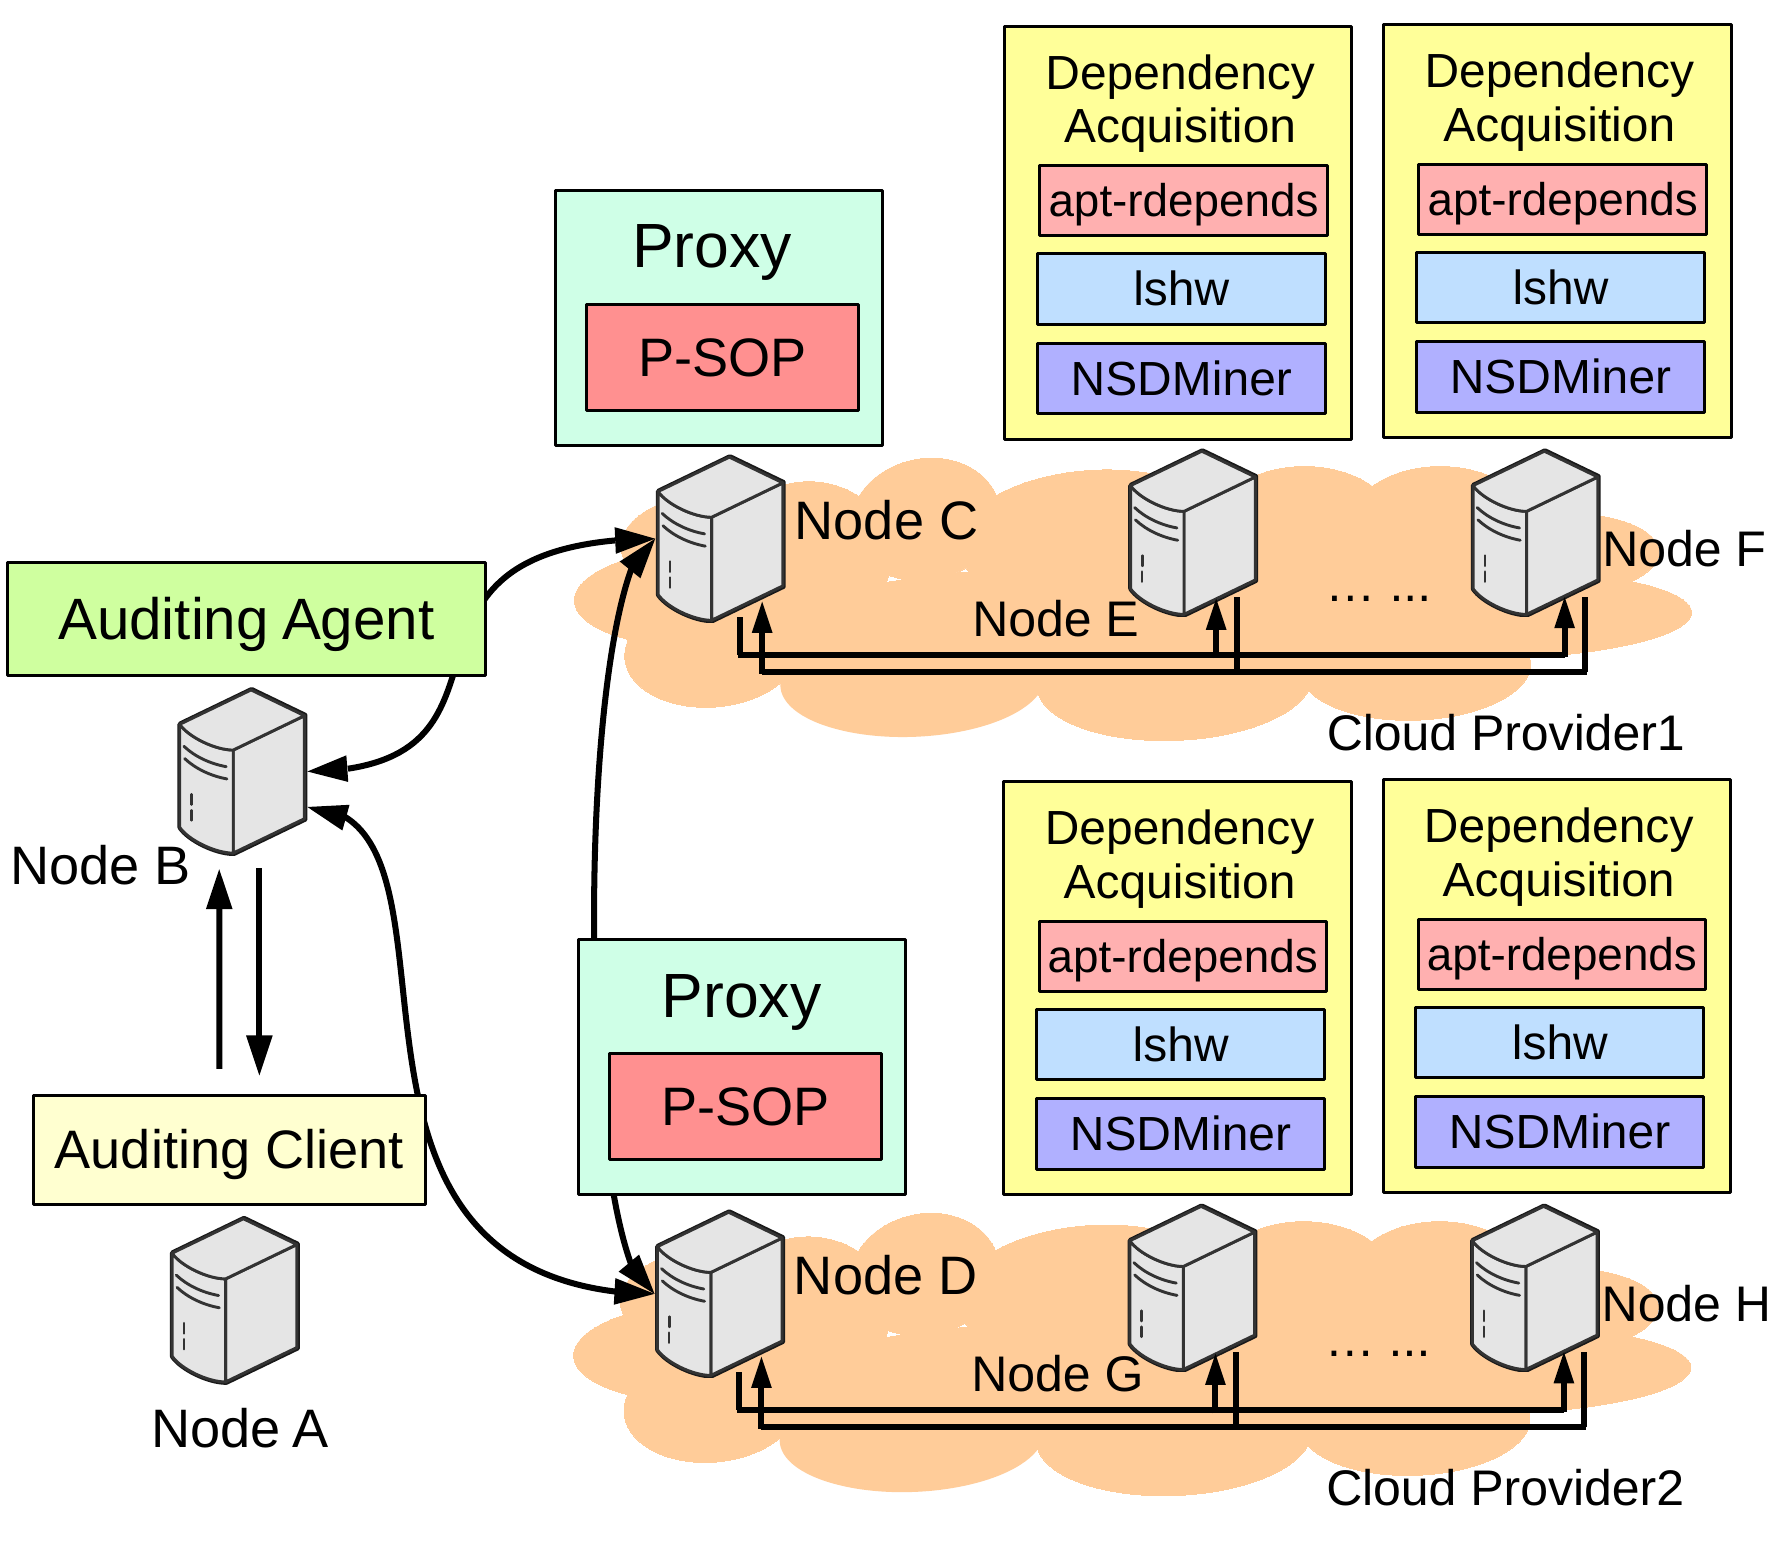

Dependency
Acquisition
Dependency
Acquisition
apt-rdepends
apt-rdepends
Proxy
lshw
lshw
P-SOP
NSDMiner
NSDMiner
Node C
Node F
… ...
Auditing Agent
Node E
Cloud Provider1
Dependency
Acquisition
Dependency
Acquisition
Node B
apt-rdepends
apt-rdepends
Proxy
lshw
lshw
P-SOP
Auditing Client
NSDMiner
NSDMiner
Node D
Node H
… ...
Node G
Node A
Cloud Provider2